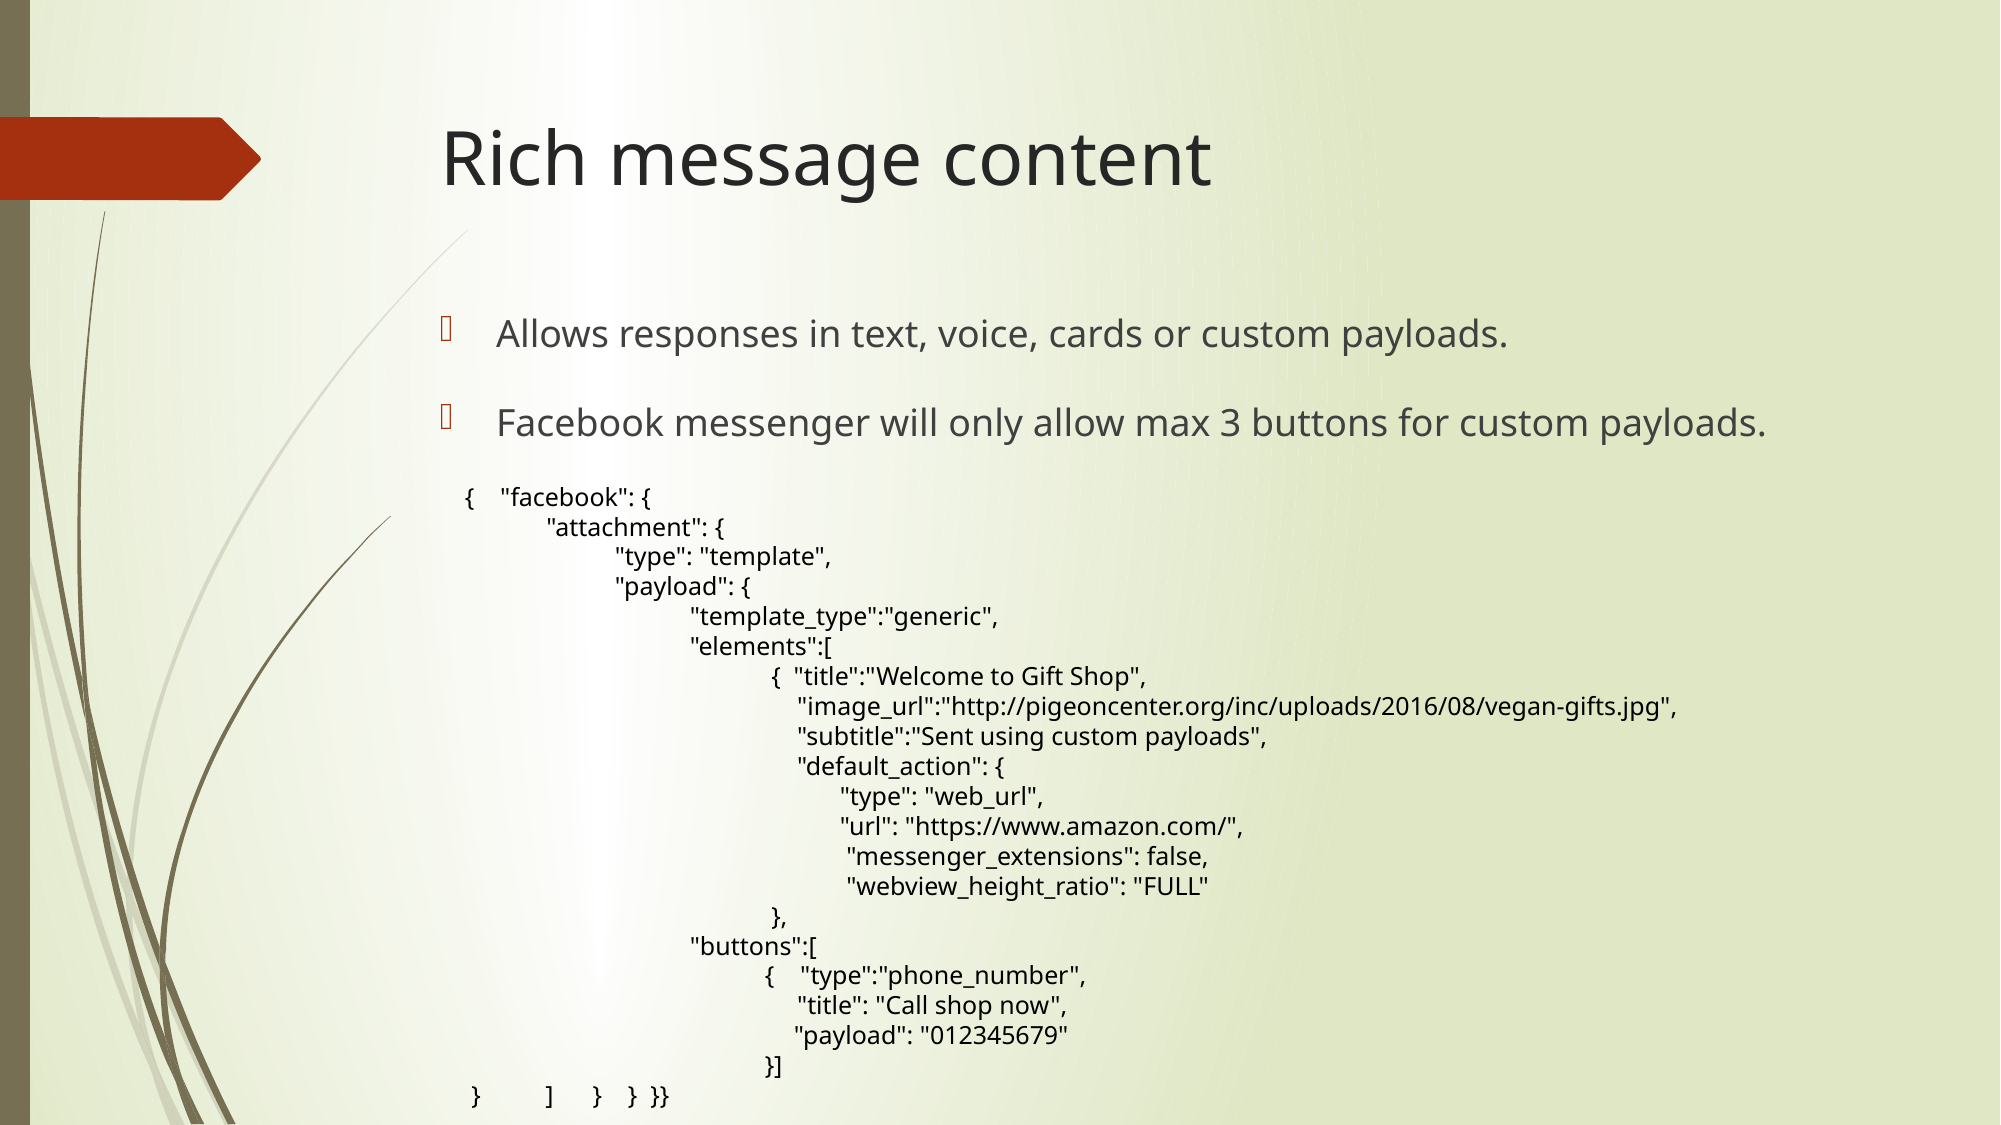

# Rich message content
Allows responses in text, voice, cards or custom payloads.
Facebook messenger will only allow max 3 buttons for custom payloads.
{ "facebook": {
	 "attachment": {
		"type": "template",
		"payload": {
			"template_type":"generic",
			"elements":[
				 { "title":"Welcome to Gift Shop", 													 "image_url":"http://pigeoncenter.org/inc/uploads/2016/08/vegan-gifts.jpg",
 			 "subtitle":"Sent using custom payloads",
				 "default_action": {
					"type": "web_url",
					"url": "https://www.amazon.com/",
					 "messenger_extensions": false,
					 "webview_height_ratio": "FULL"
				 },
			"buttons":[
				{ "type":"phone_number",
				 "title": "Call shop now",
			 "payload": "012345679"
				}]
 } ] } } }}